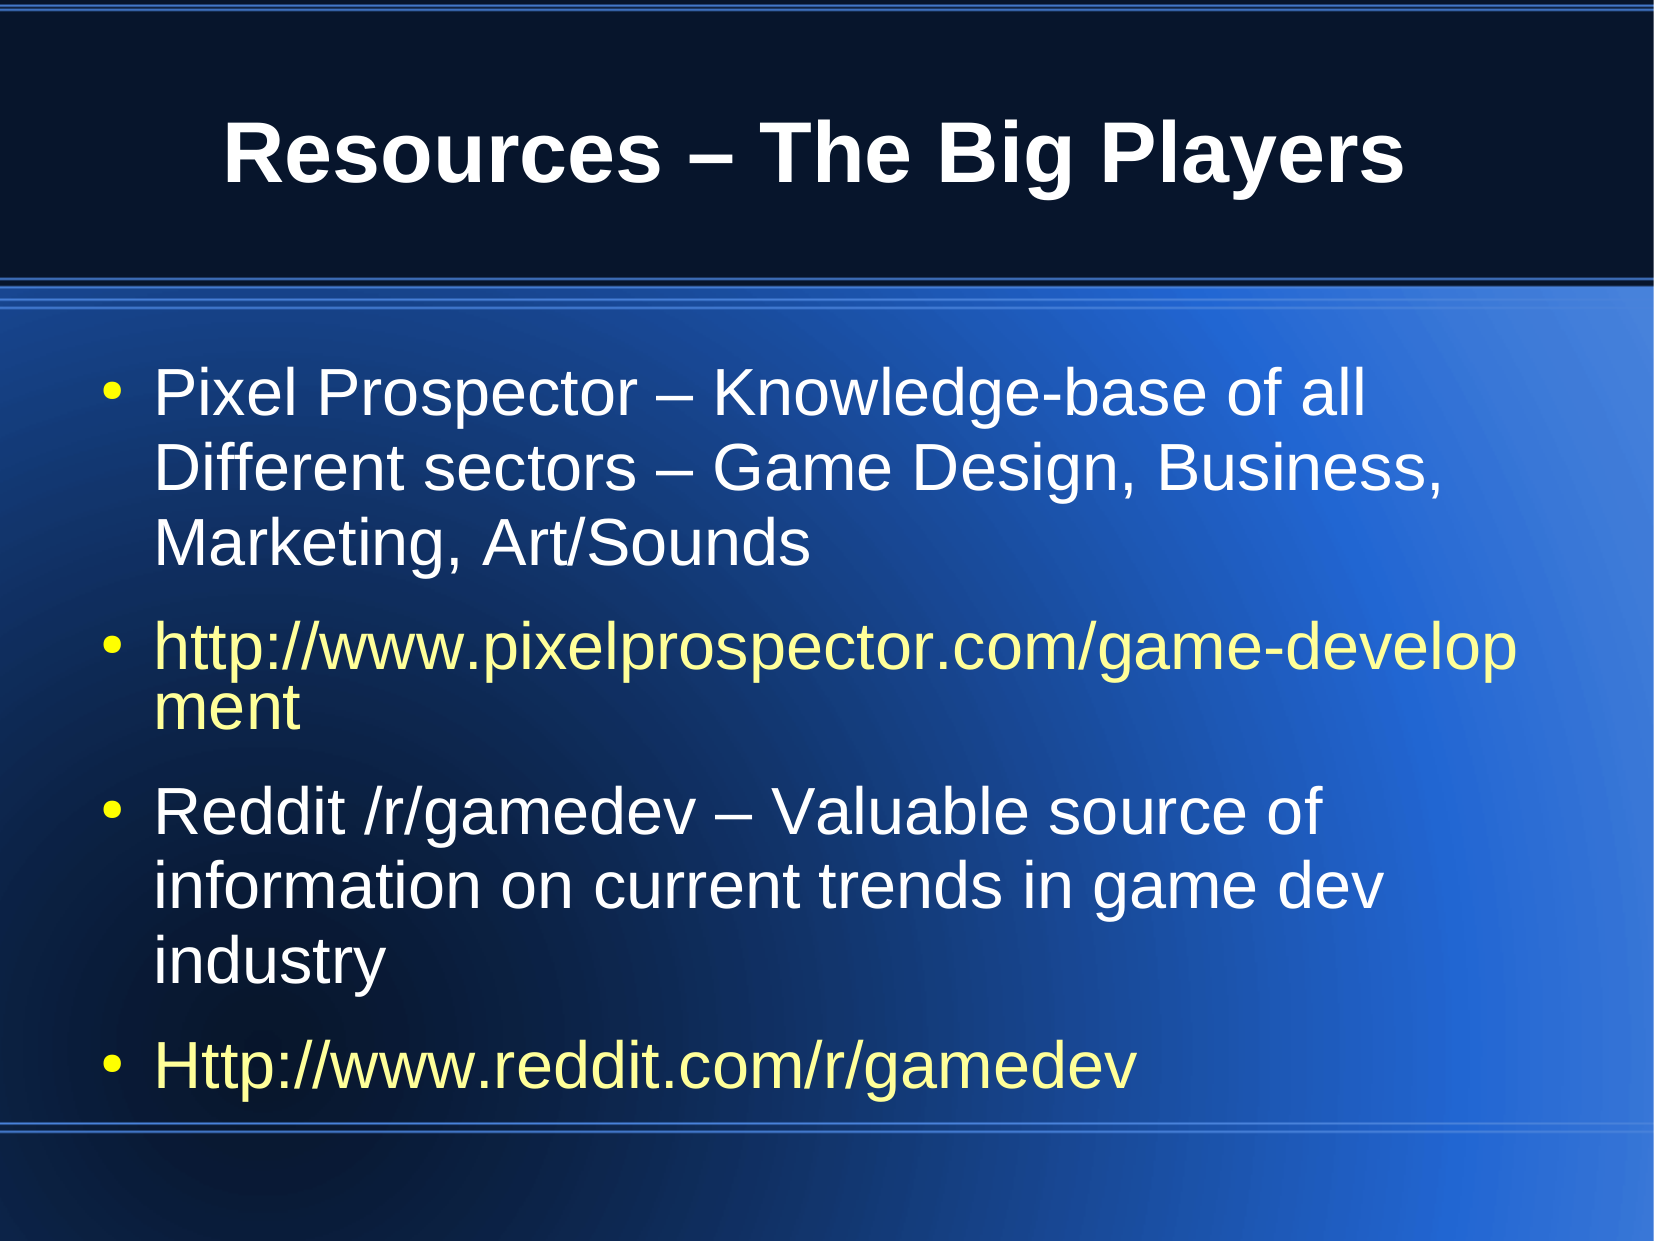

# Resources – The Big Players
Pixel Prospector – Knowledge-base of all Different sectors – Game Design, Business, Marketing, Art/Sounds
http://www.pixelprospector.com/game-development
Reddit /r/gamedev – Valuable source of information on current trends in game dev industry
Http://www.reddit.com/r/gamedev